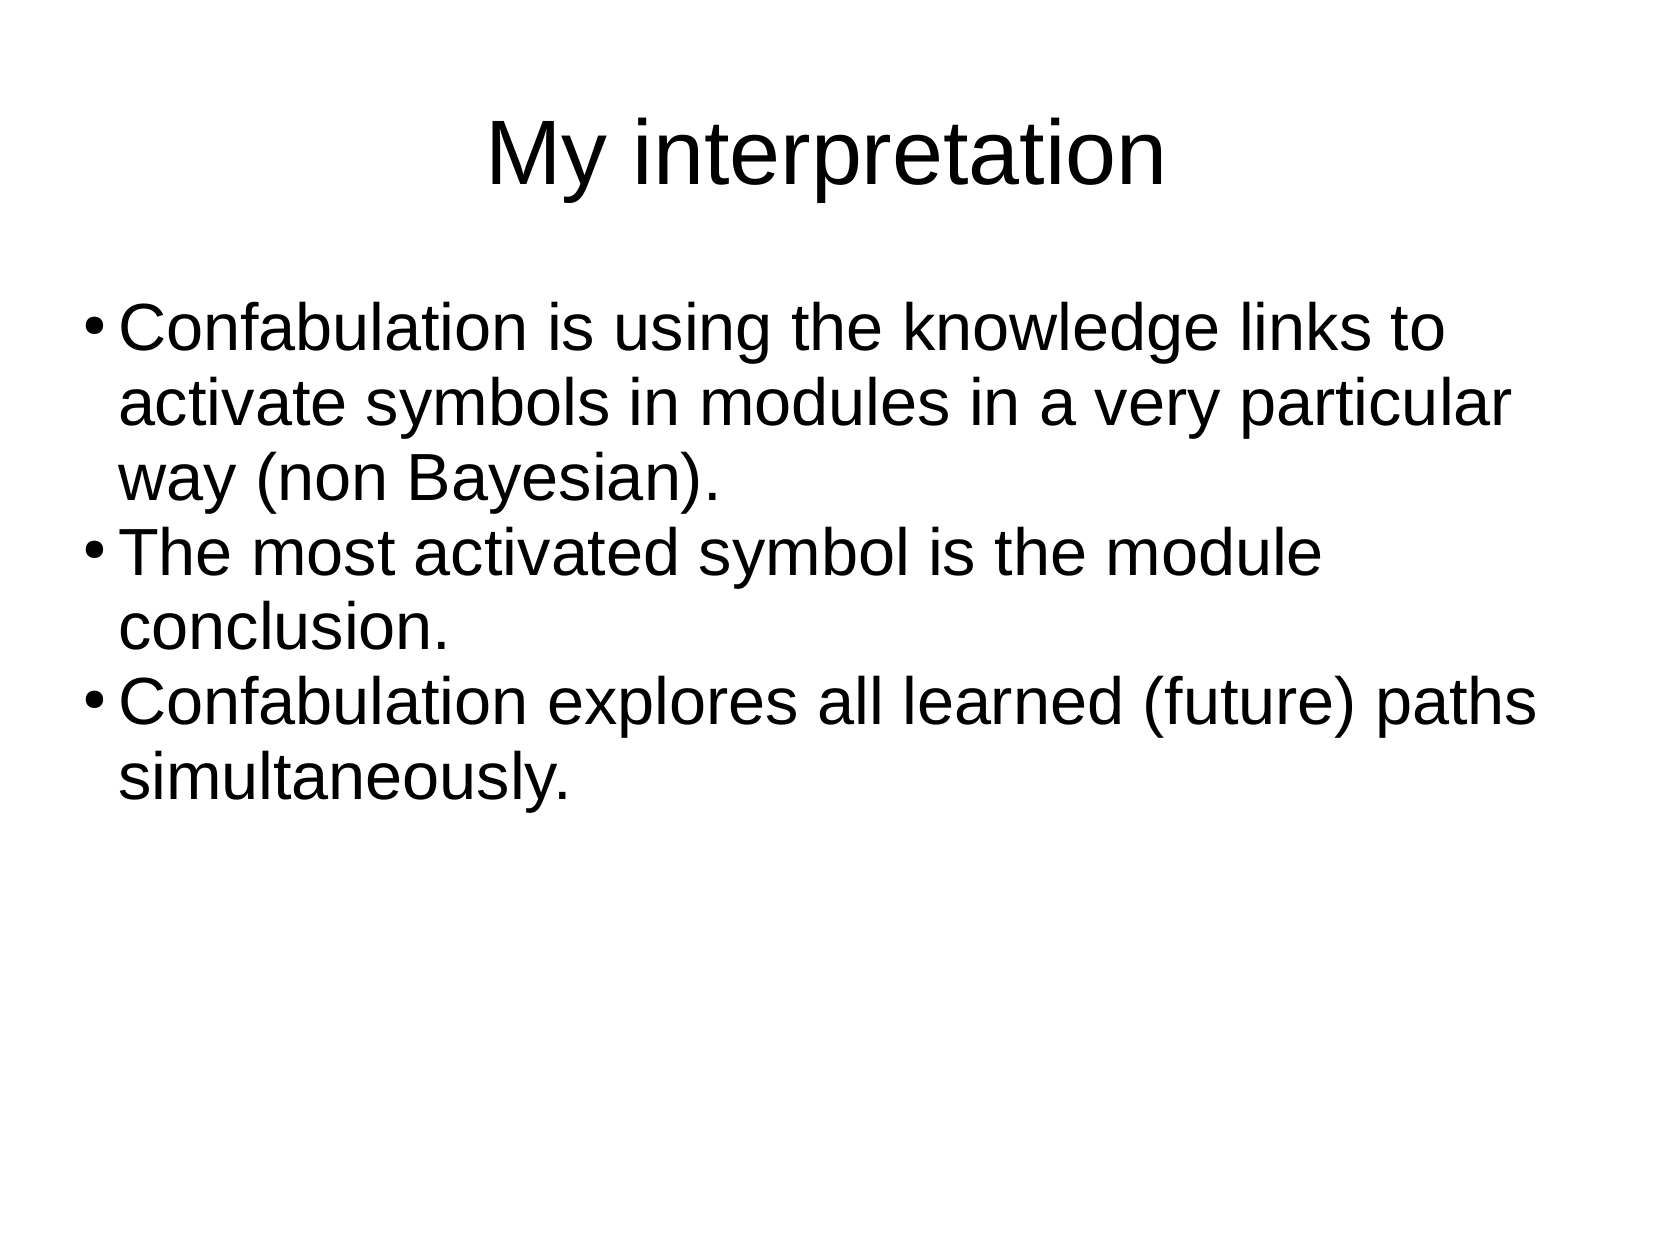

# My interpretation
Confabulation is using the knowledge links to activate symbols in modules in a very particular way (non Bayesian).
The most activated symbol is the module conclusion.
Confabulation explores all learned (future) paths simultaneously.